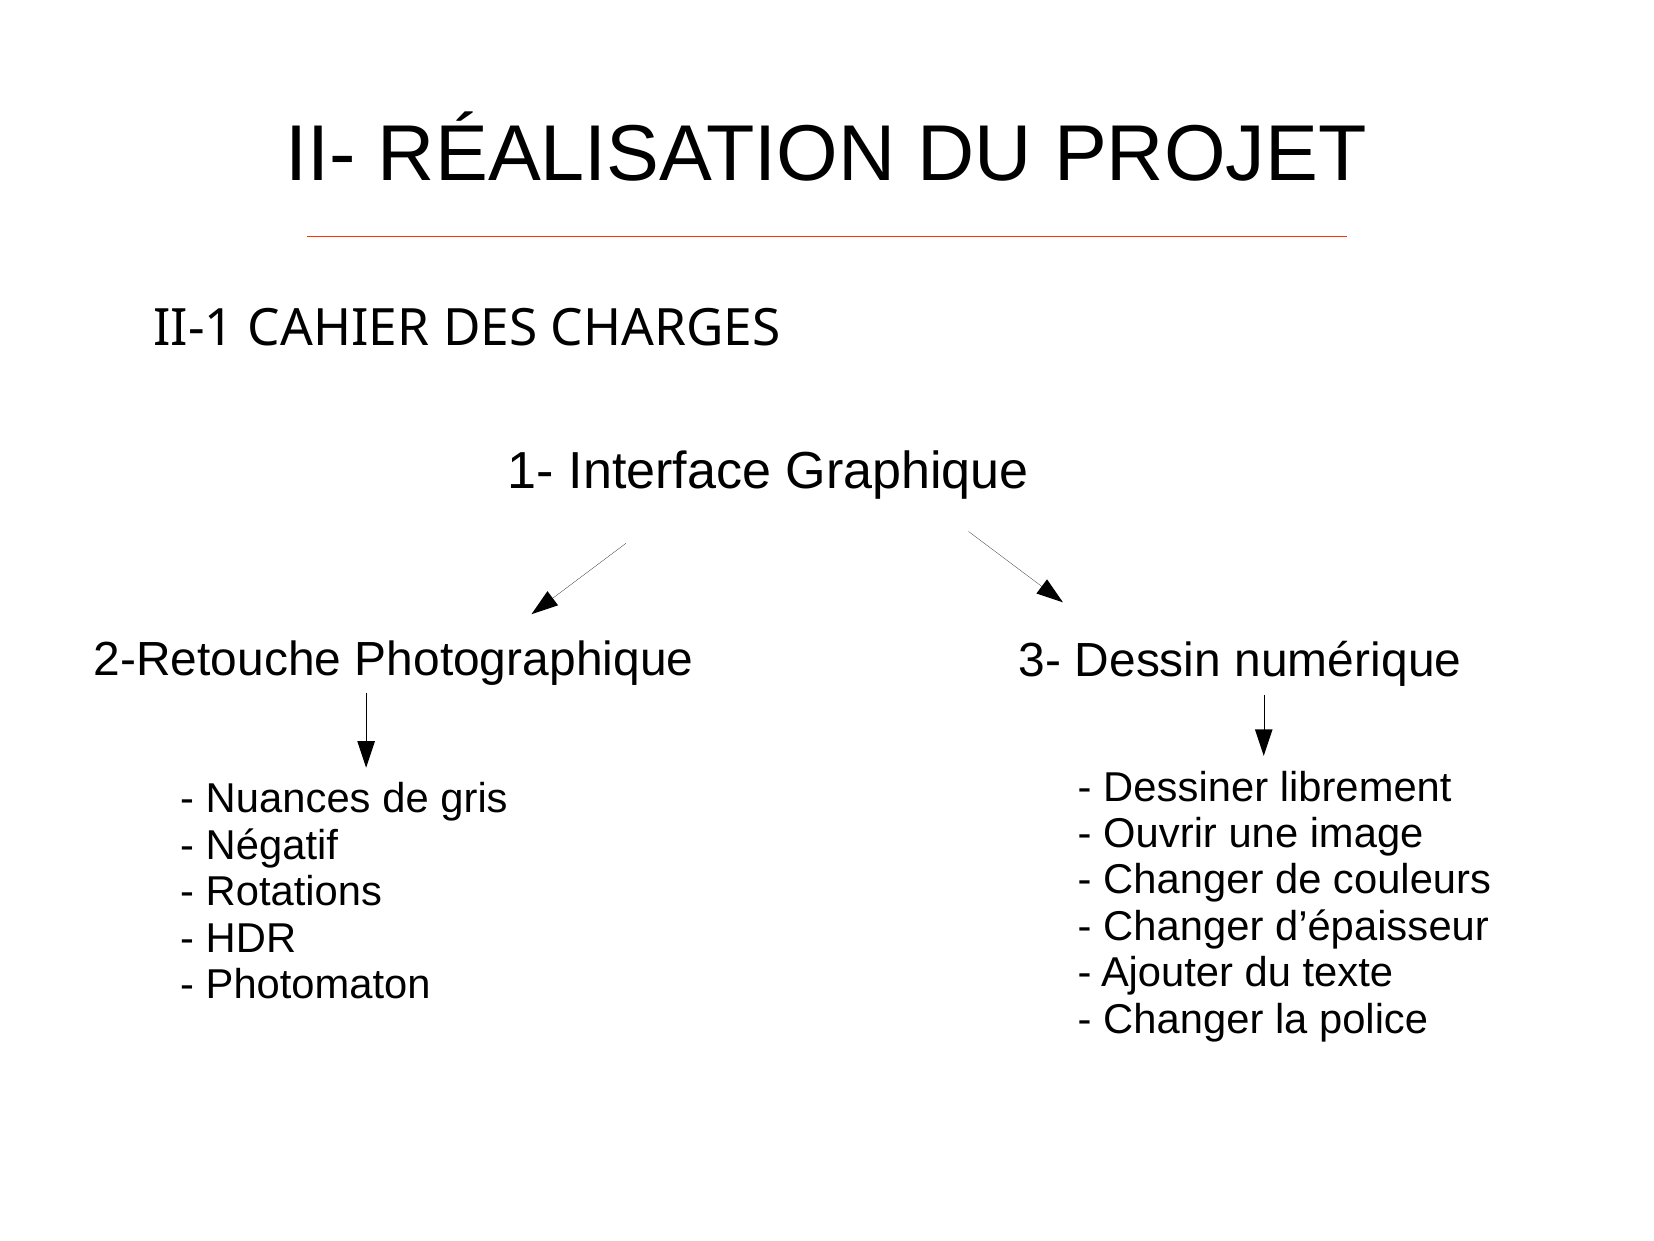

# II- RÉALISATION DU PROJET
II-1 CAHIER DES CHARGES
1- Interface Graphique
2-Retouche Photographique
3- Dessin numérique
- Dessiner librement
- Ouvrir une image
- Changer de couleurs
- Changer d’épaisseur
- Ajouter du texte
- Changer la police
- Nuances de gris
- Négatif
- Rotations
- HDR
- Photomaton
| | | | |
| --- | --- | --- | --- |
| | | | |
| | | | |